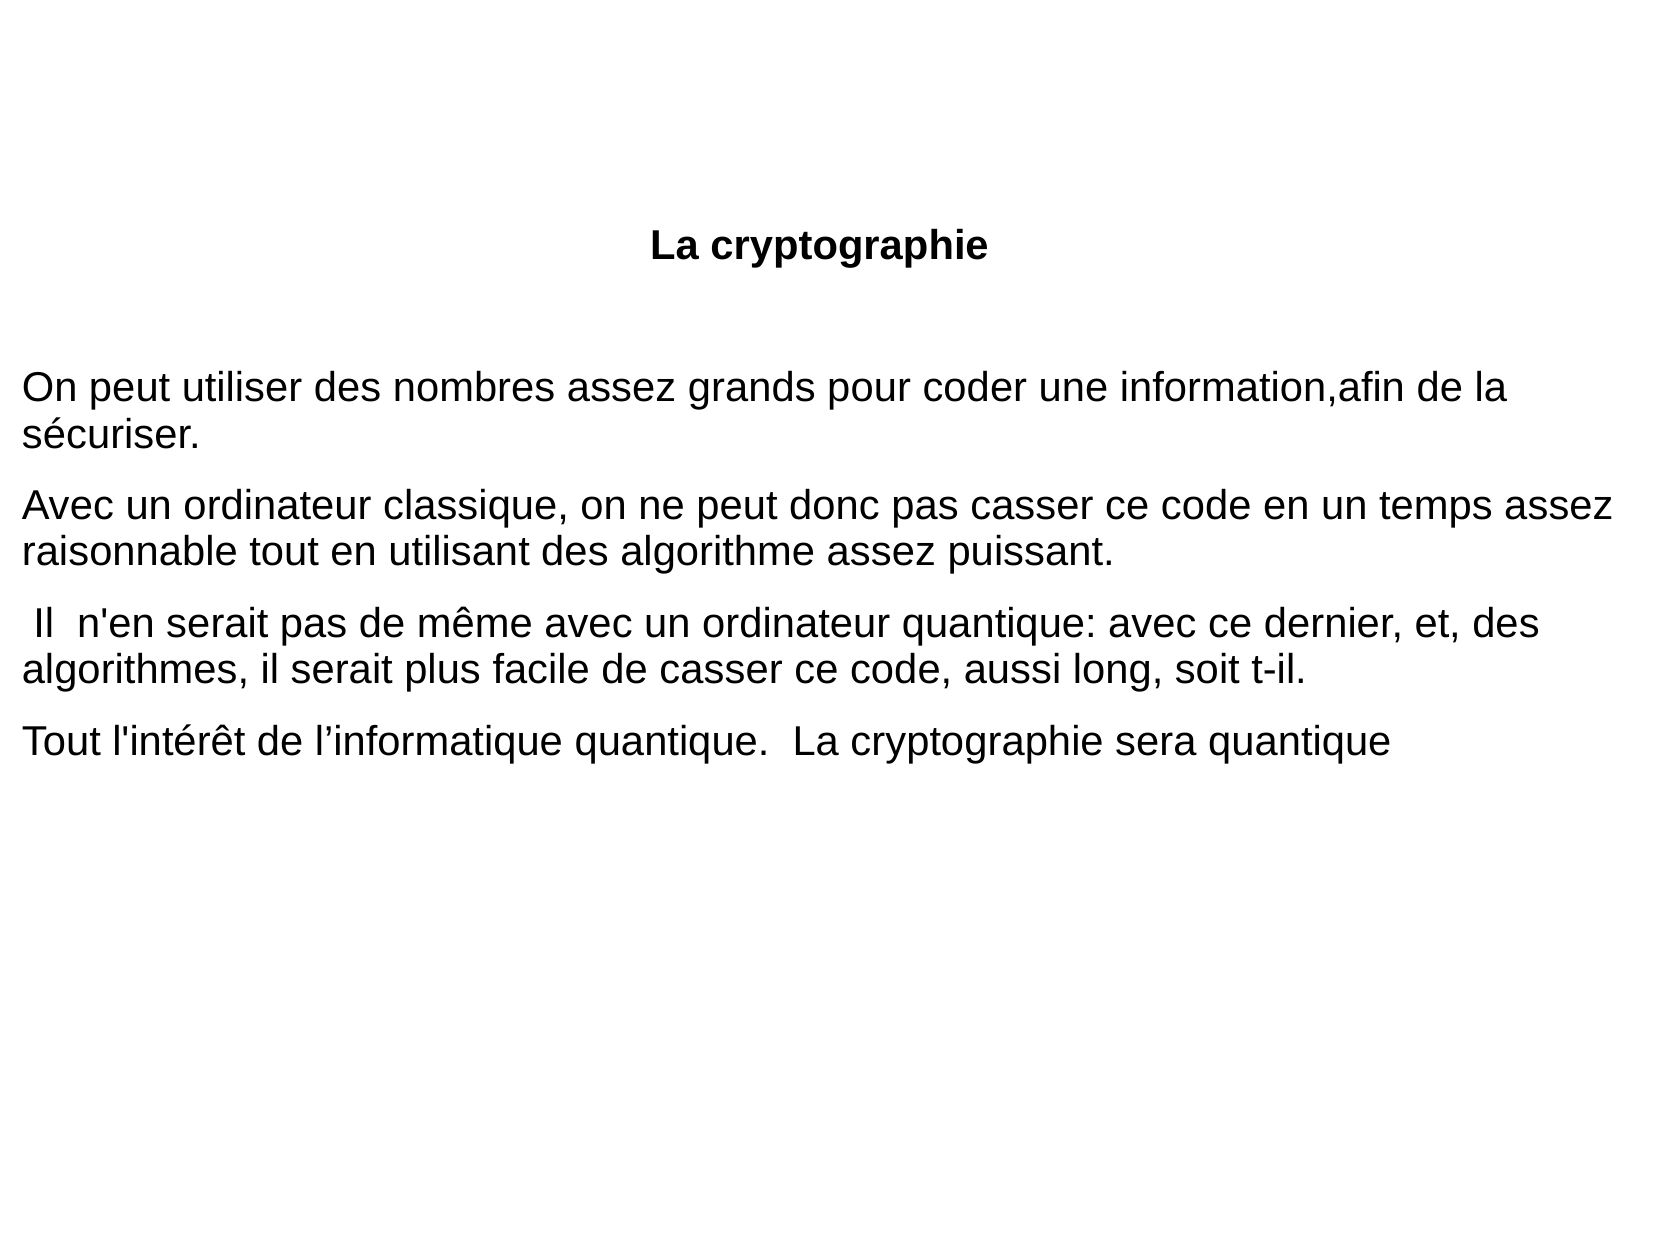

La cryptographie
On peut utiliser des nombres assez grands pour coder une information,afin de la sécuriser.
Avec un ordinateur classique, on ne peut donc pas casser ce code en un temps assez raisonnable tout en utilisant des algorithme assez puissant.
 Il n'en serait pas de même avec un ordinateur quantique: avec ce dernier, et, des algorithmes, il serait plus facile de casser ce code, aussi long, soit t-il.
Tout l'intérêt de l’informatique quantique. La cryptographie sera quantique